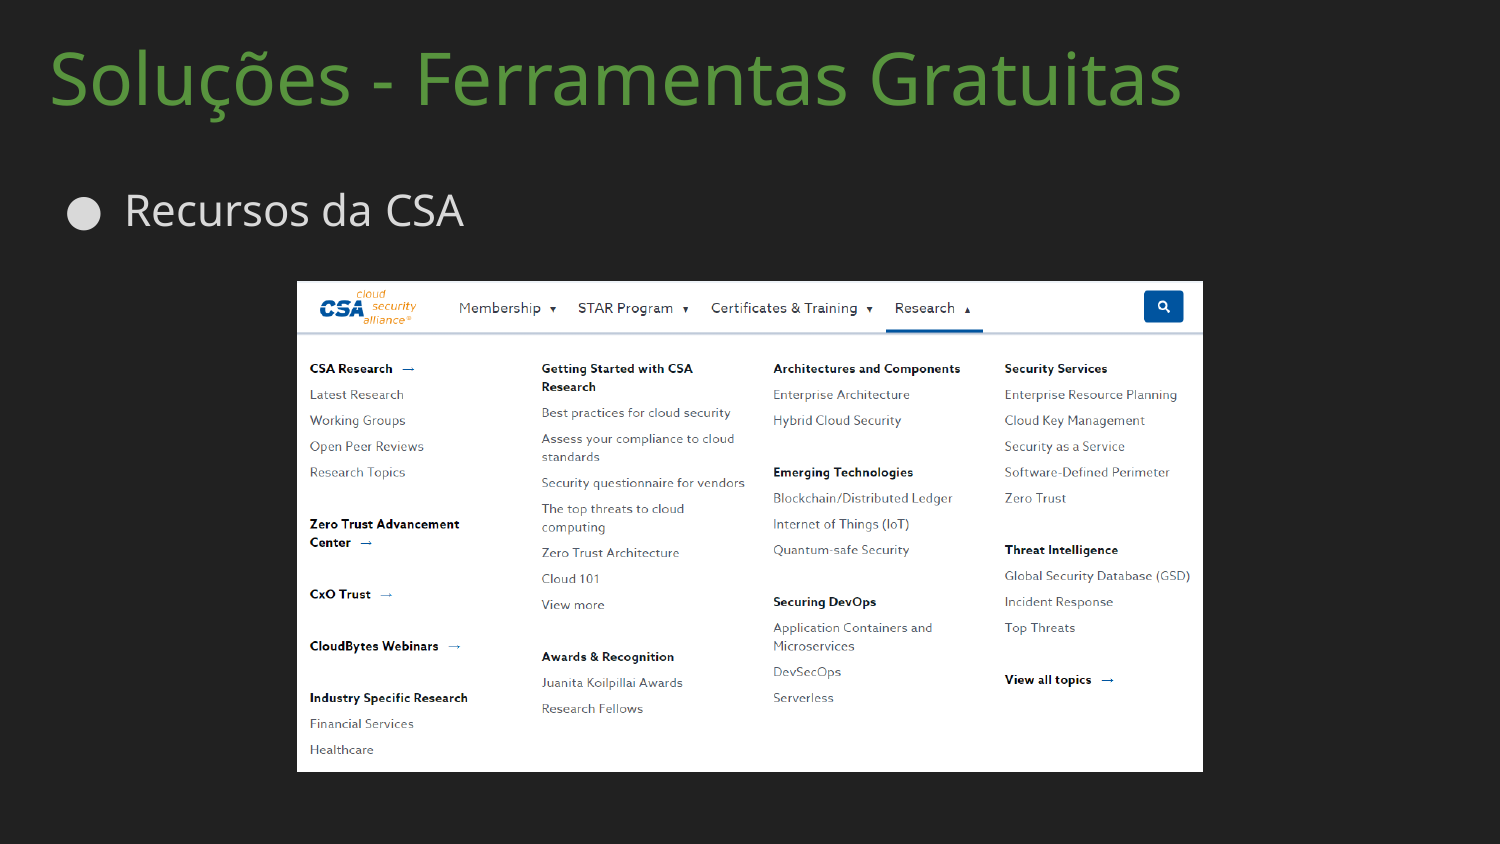

# Soluções - Ferramentas Gratuitas
Recursos da CSA